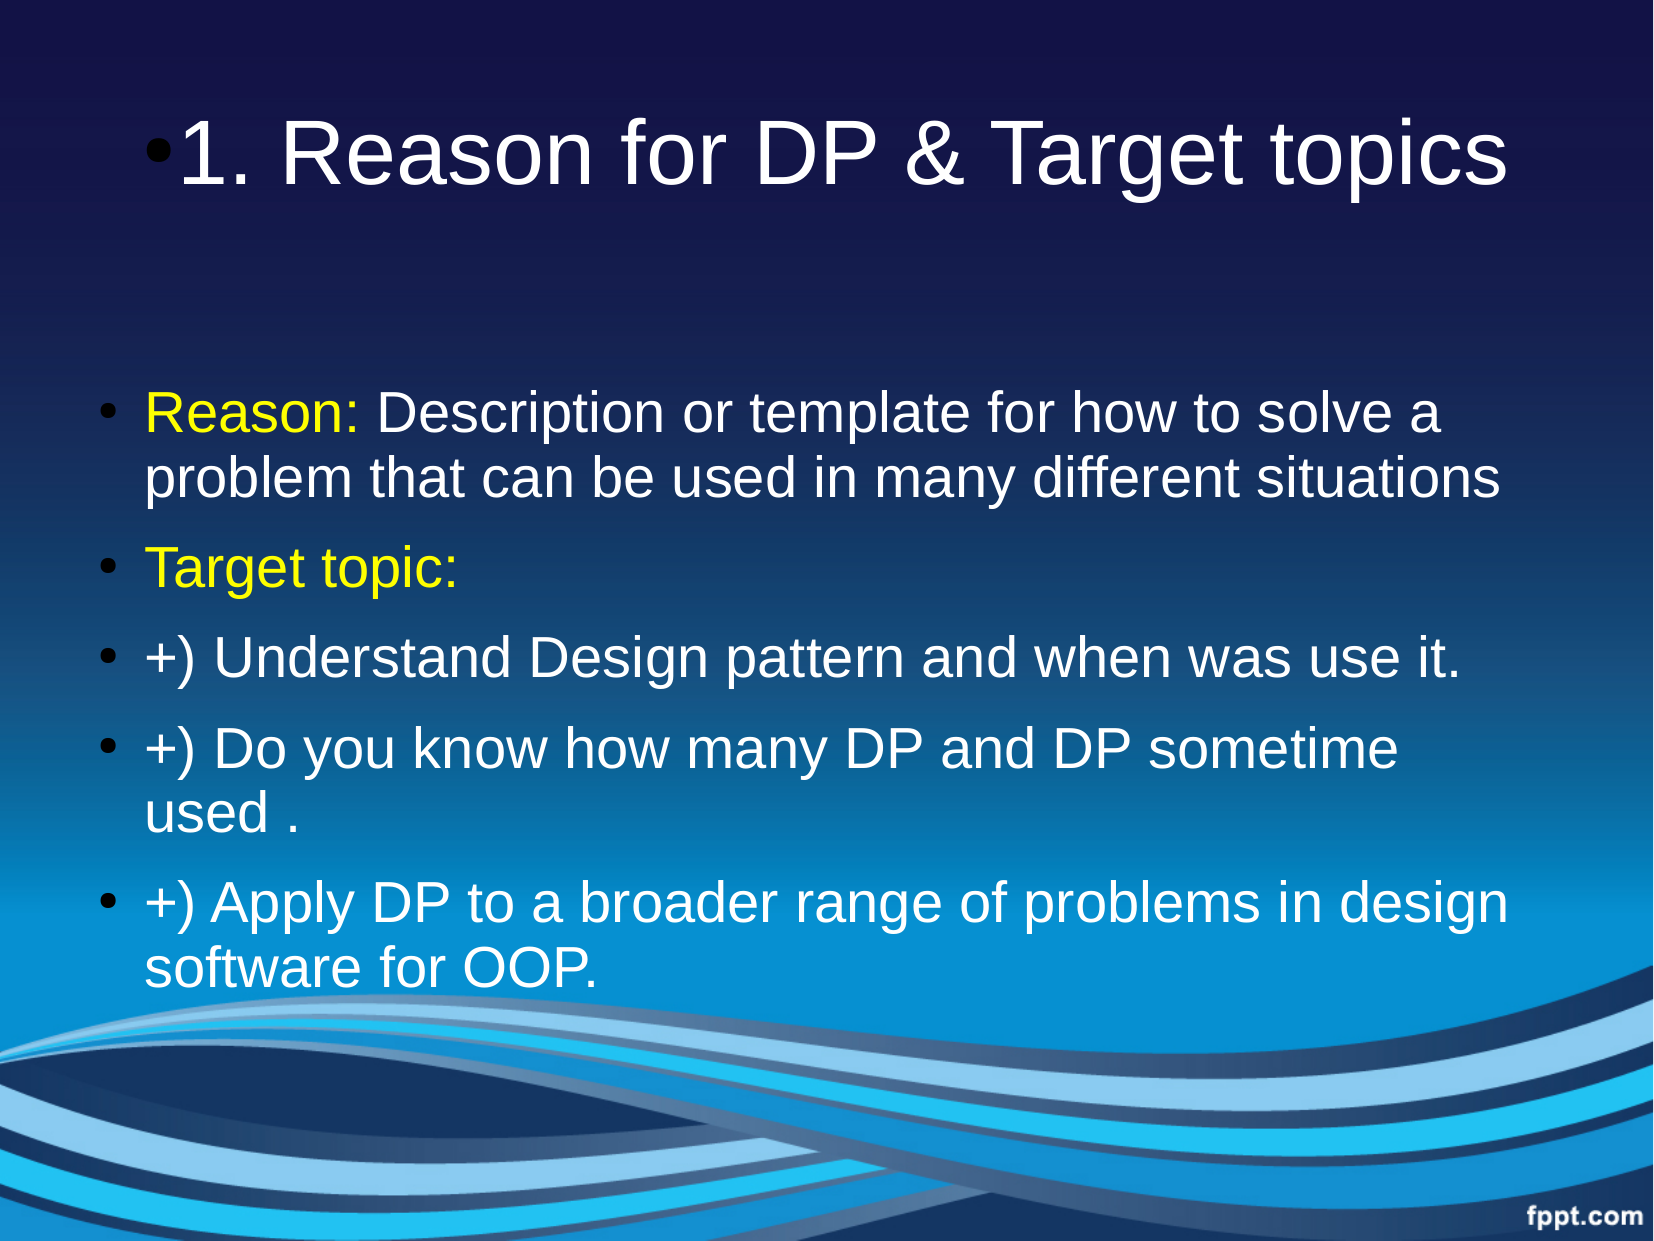

# 1. Reason for DP & Target topics
Reason: Description or template for how to solve a problem that can be used in many different situations
Target topic:
+) Understand Design pattern and when was use it.
+) Do you know how many DP and DP sometime used .
+) Apply DP to a broader range of problems in design software for OOP.